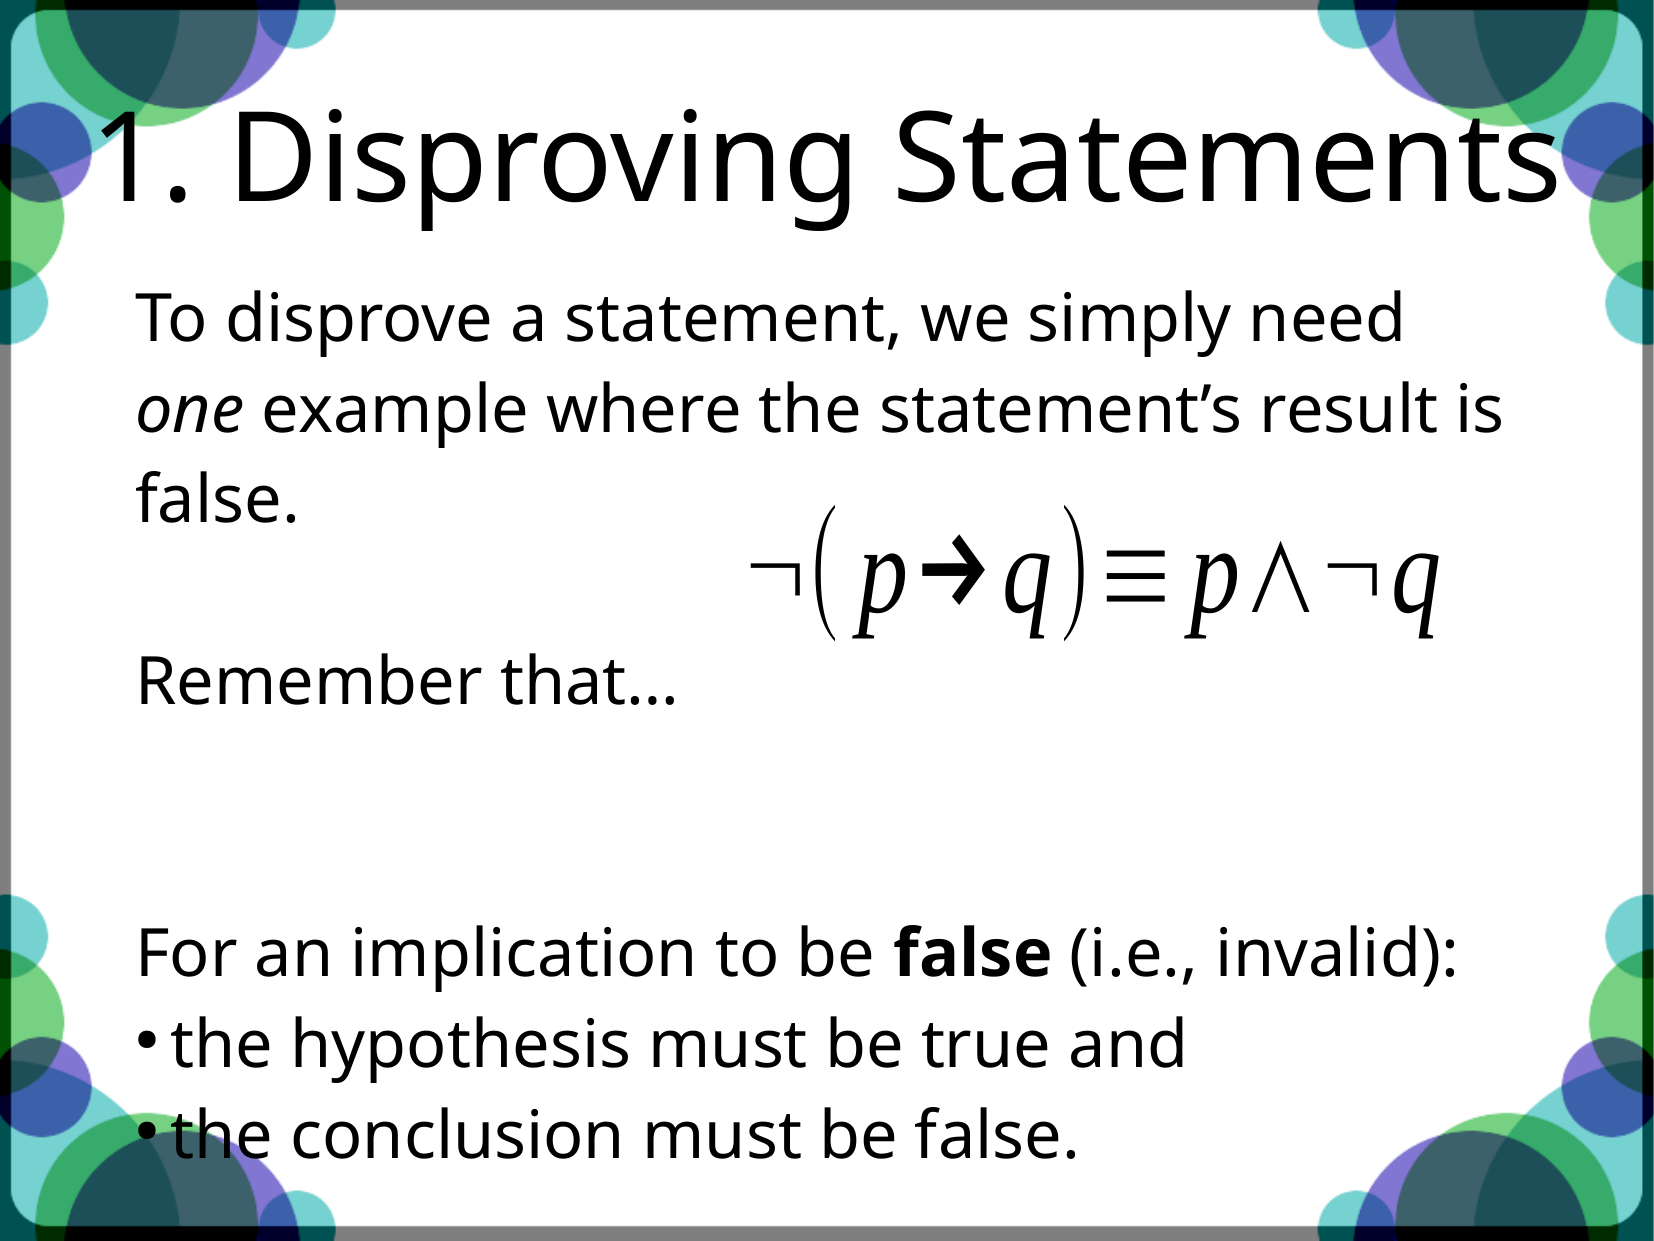

# 1. Disproving Statements
To disprove a statement, we simply need one example where the statement’s result is false.
Remember that…
For an implication to be false (i.e., invalid):
the hypothesis must be true and
the conclusion must be false.